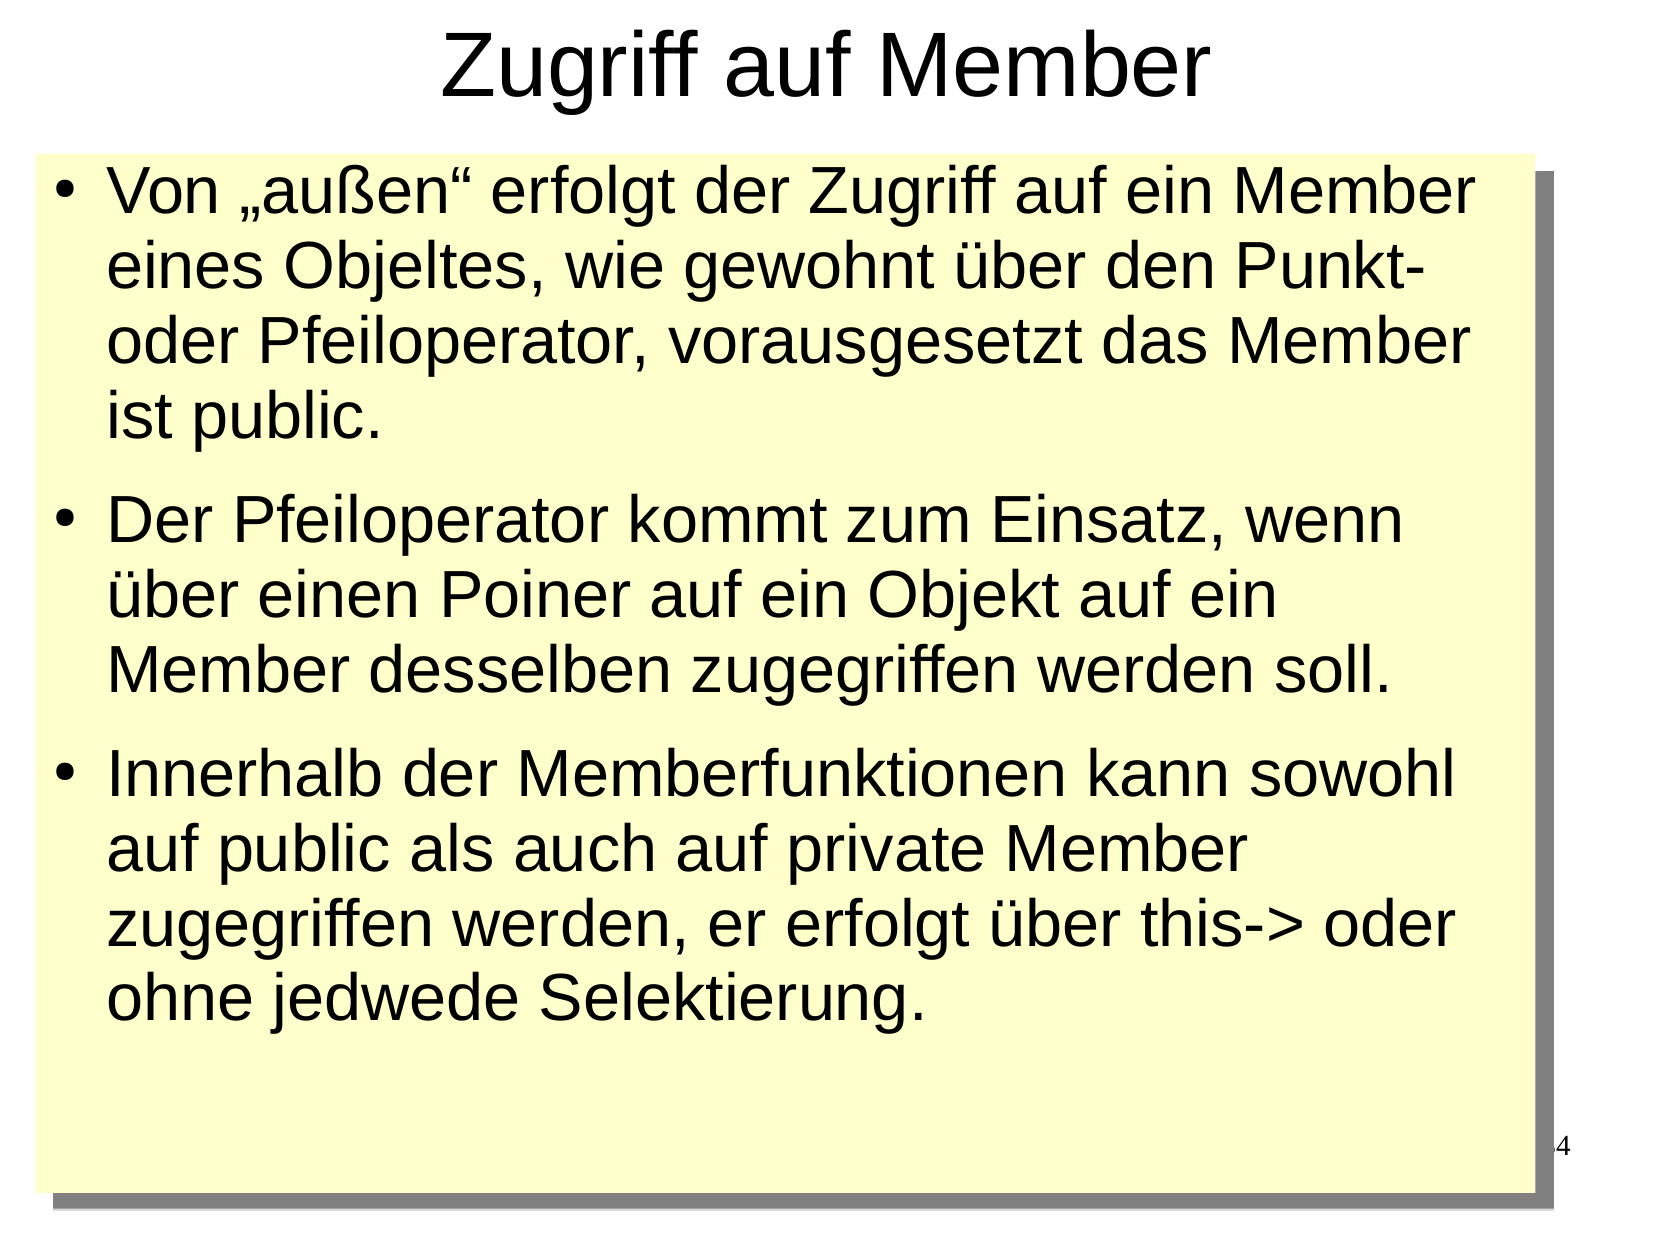

# Zugriff auf Member
Von „außen“ erfolgt der Zugriff auf ein Member eines Objeltes, wie gewohnt über den Punkt- oder Pfeiloperator, vorausgesetzt das Member ist public.
Der Pfeiloperator kommt zum Einsatz, wenn über einen Poiner auf ein Objekt auf ein Member desselben zugegriffen werden soll.
Innerhalb der Memberfunktionen kann sowohl auf public als auch auf private Member zugegriffen werden, er erfolgt über this-> oder ohne jedwede Selektierung.
34